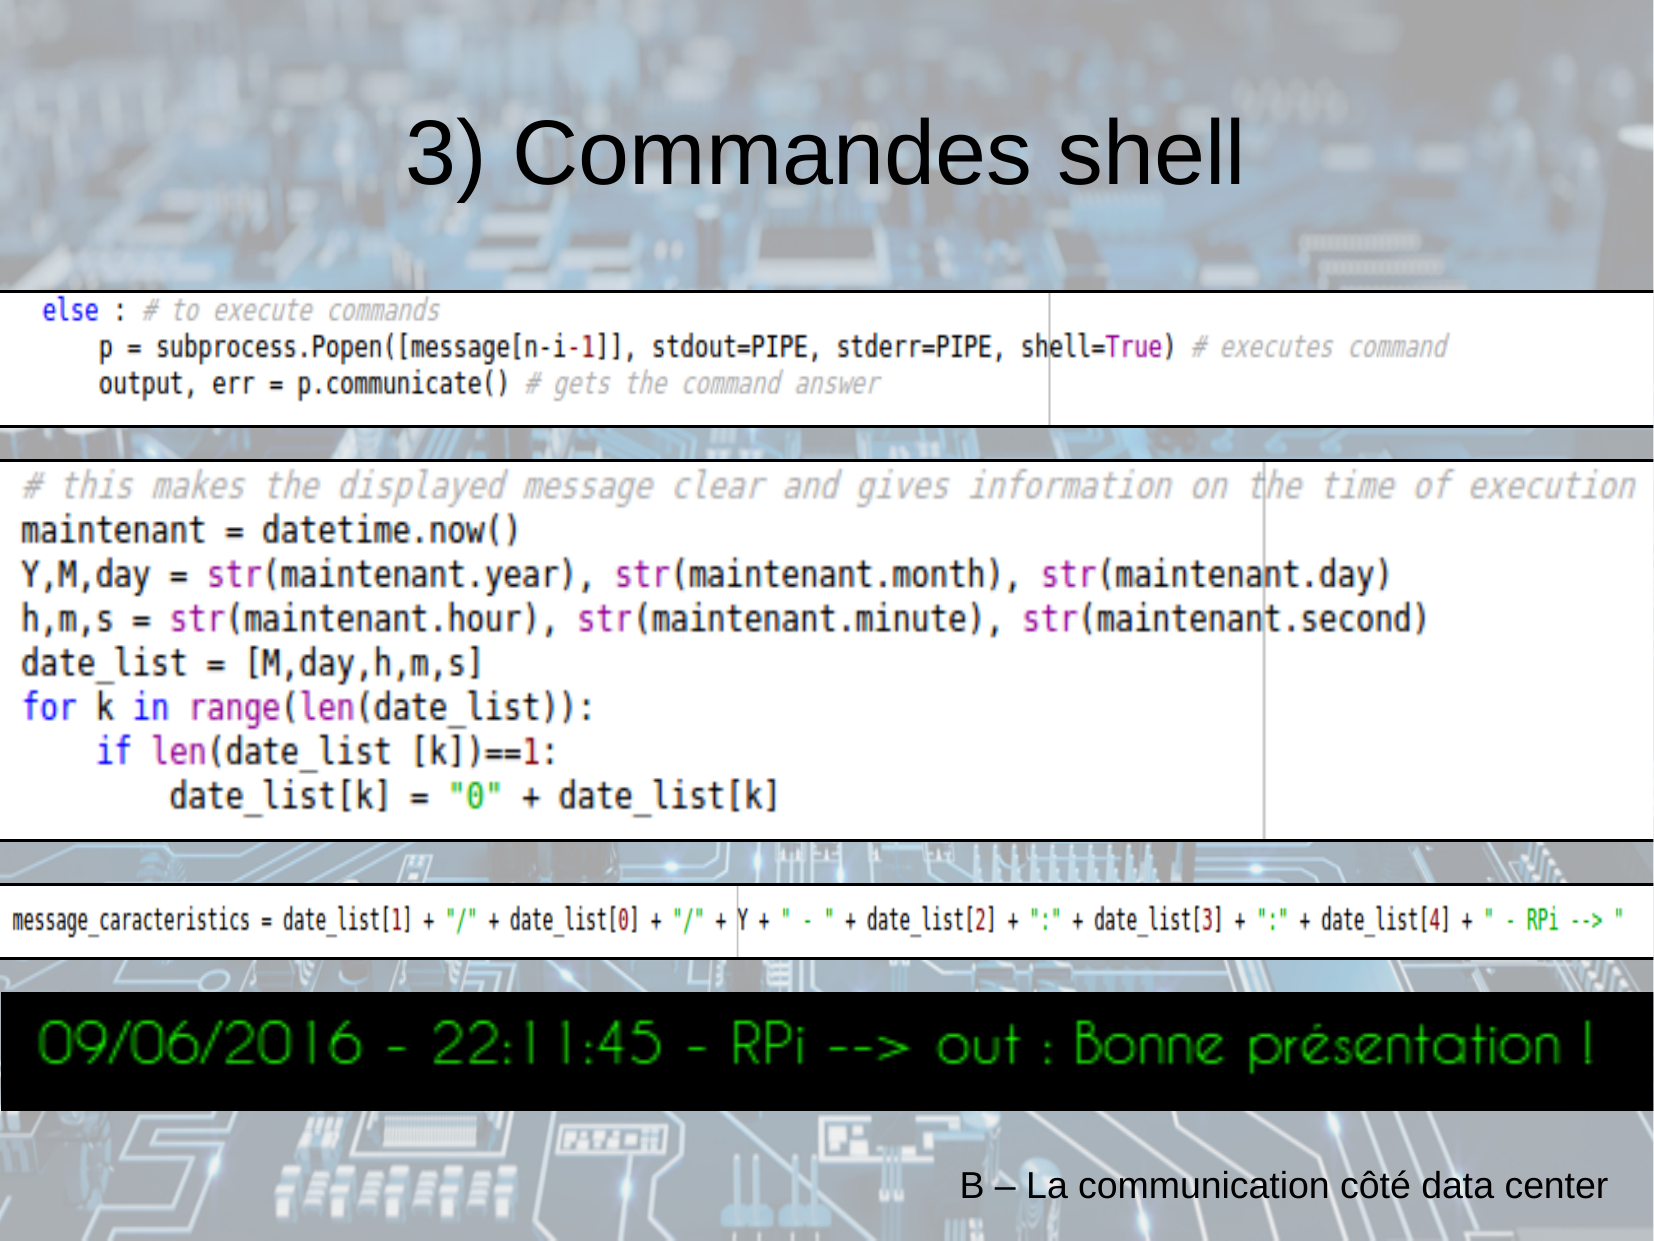

# 3) Commandes shell
B – La communication côté data center